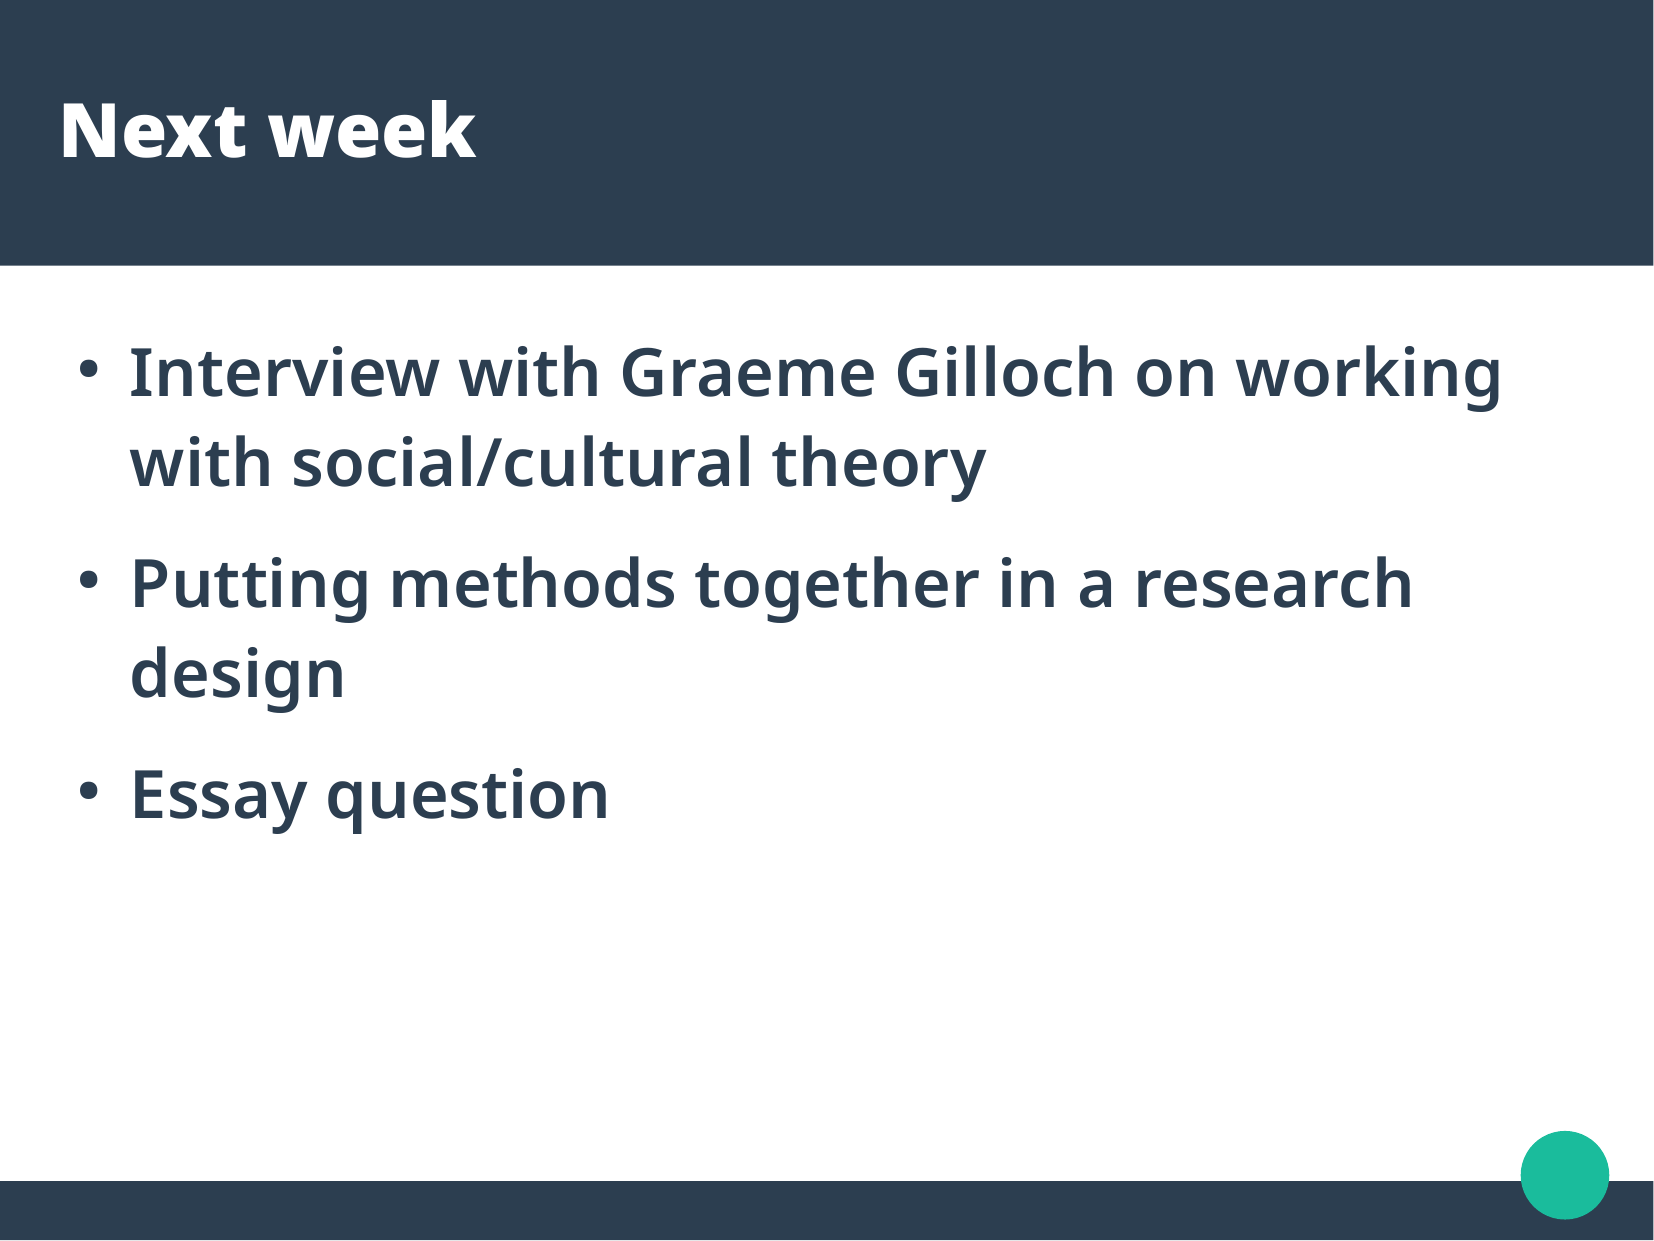

# Next week
Interview with Graeme Gilloch on working with social/cultural theory
Putting methods together in a research design
Essay question